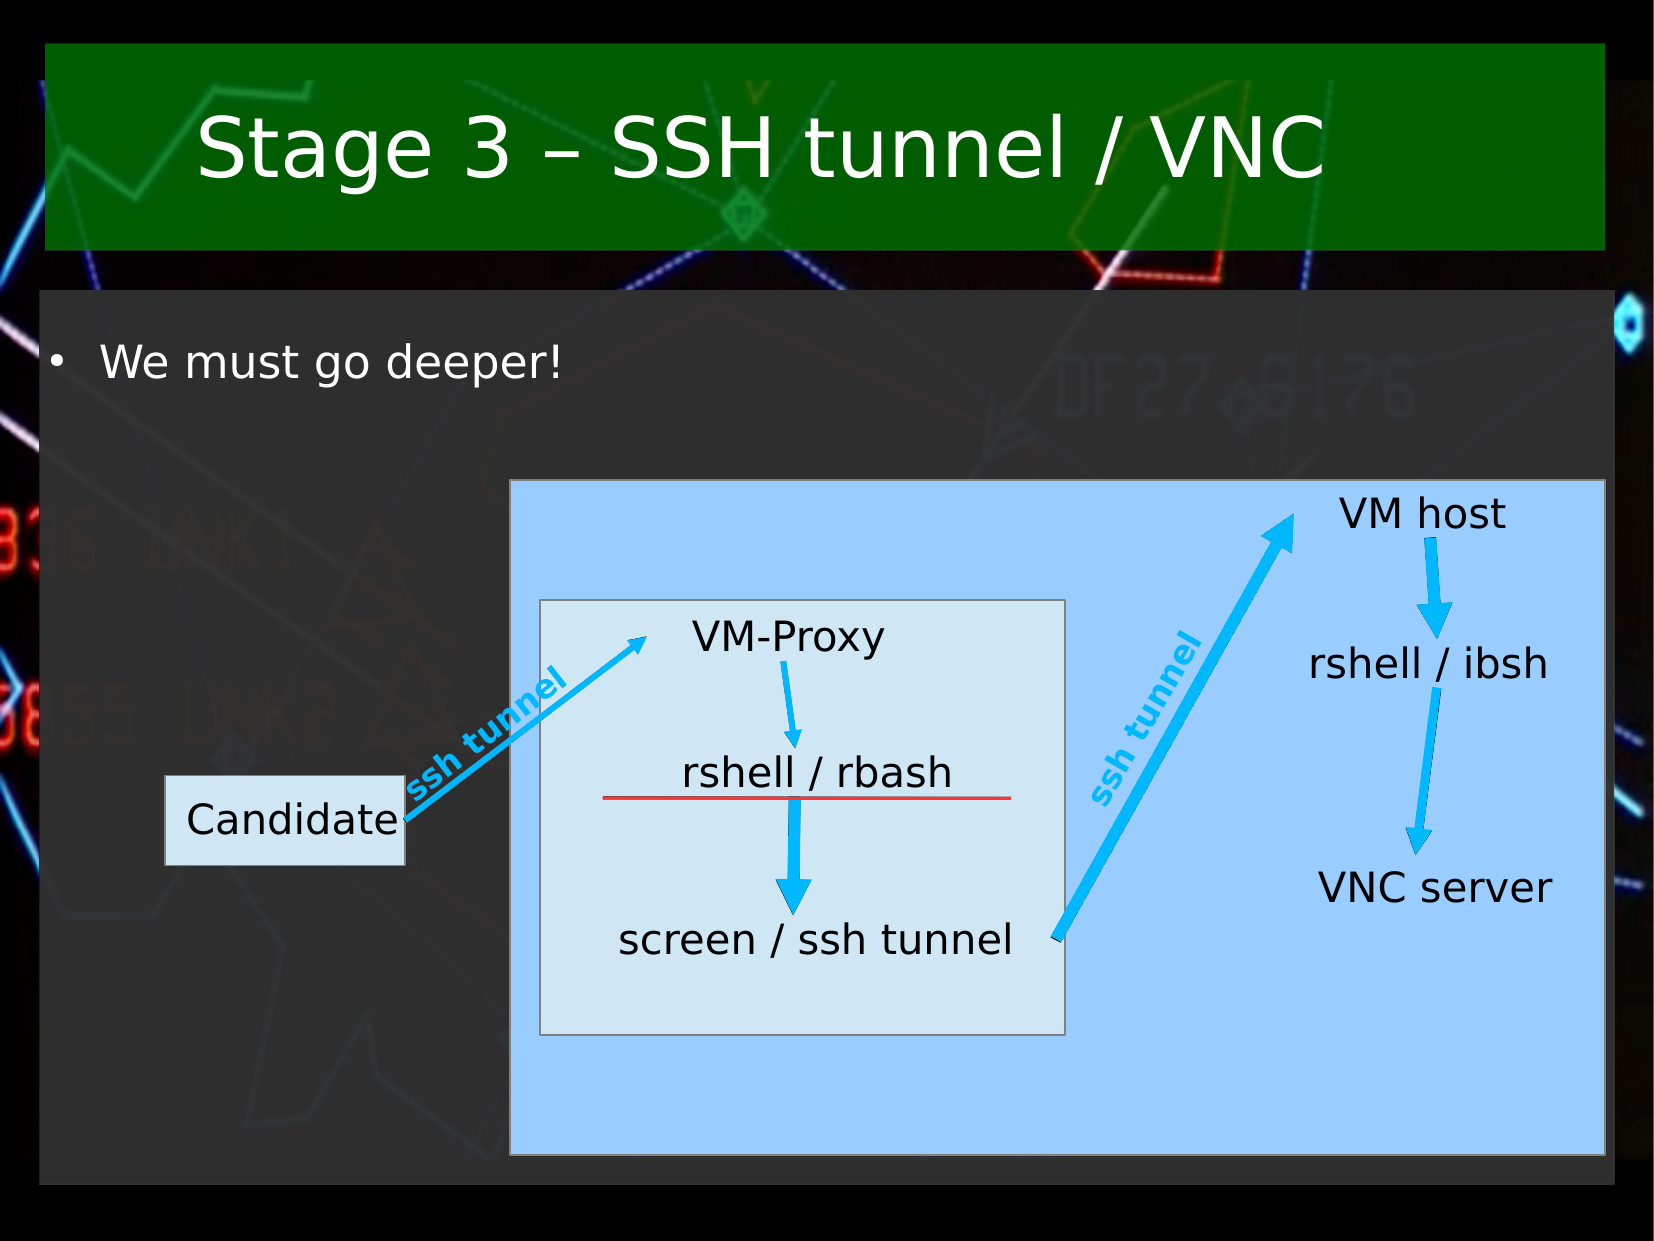

# Stage 3 – SSH tunnel / VNC
 We must go deeper!
VM host
VM-Proxy
rshell / ibsh
ssh tunnel
ssh tunnel
rshell / rbash
Candidate
VNC server
screen / ssh tunnel